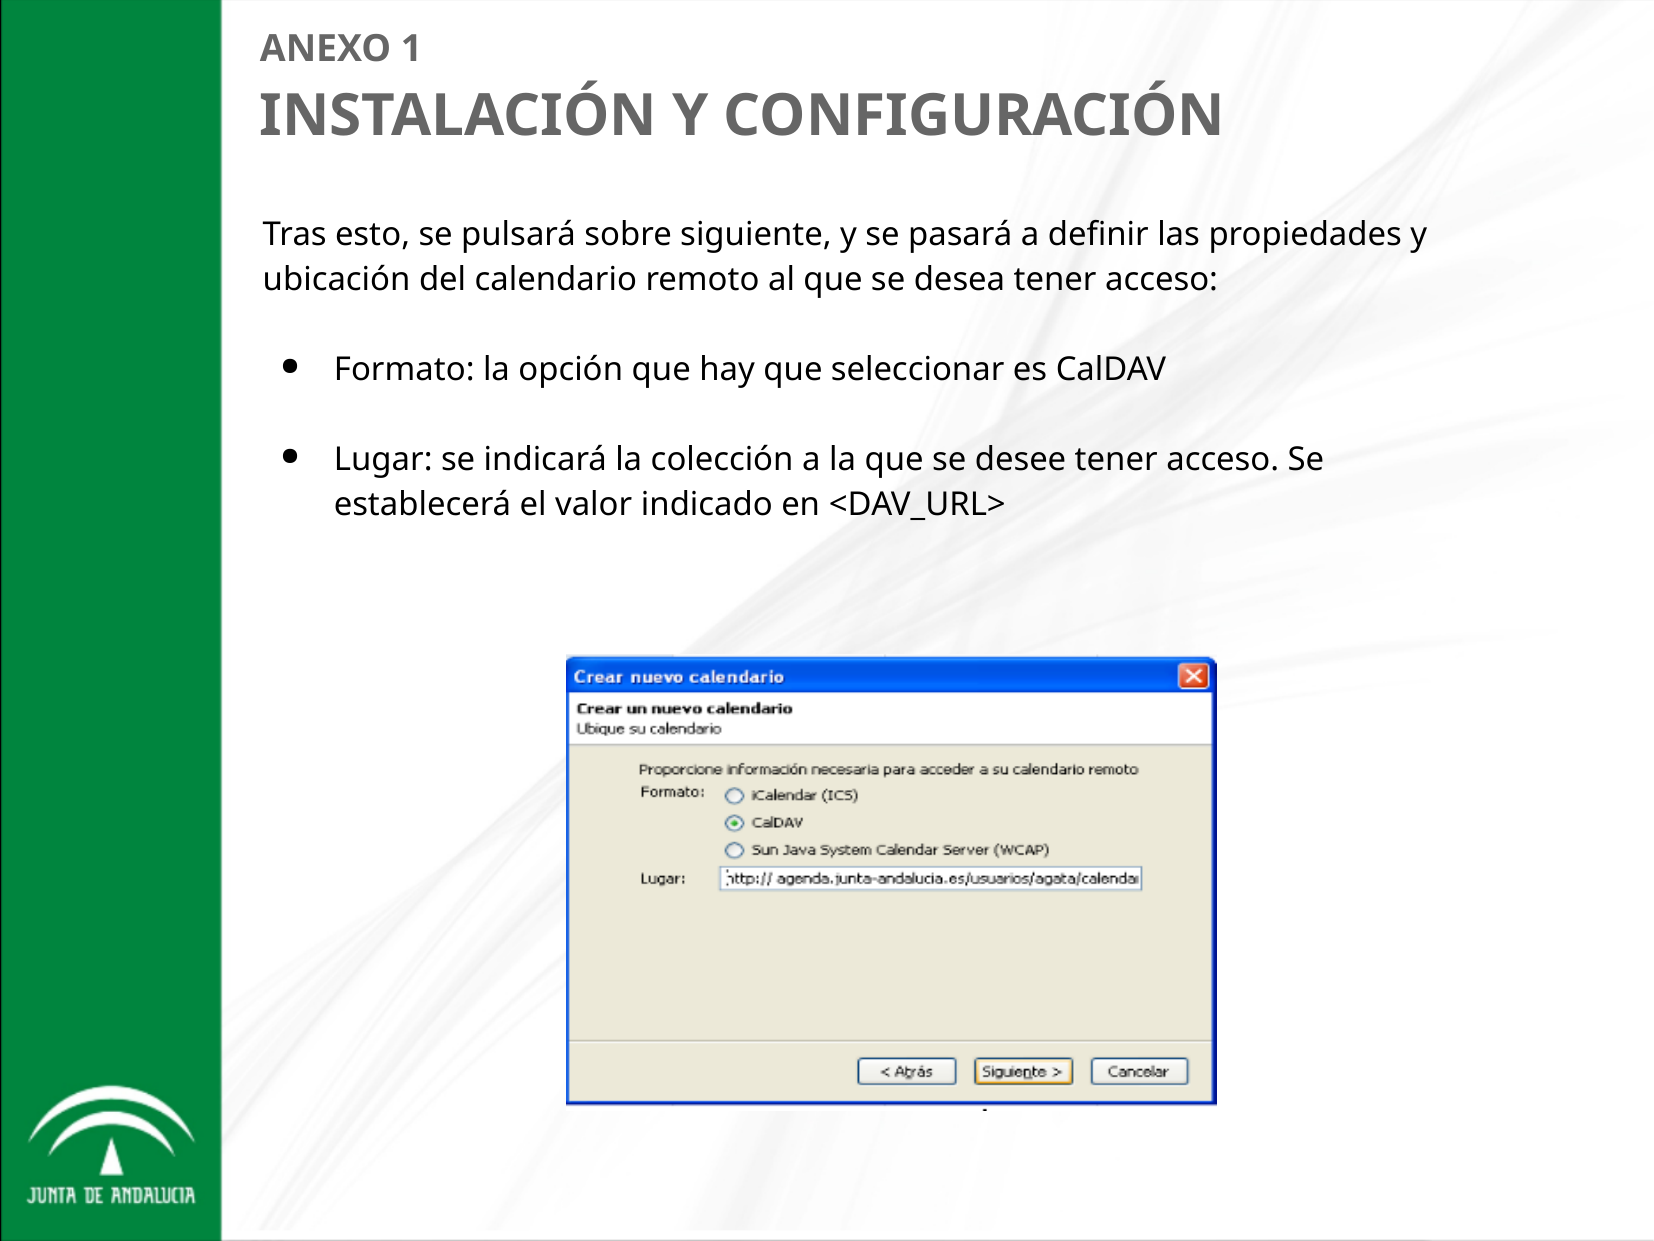

# ANEXO 1 INSTALACIÓN Y CONFIGURACIÓN
Tras esto, se pulsará sobre siguiente, y se pasará a definir las propiedades y ubicación del calendario remoto al que se desea tener acceso:
Formato: la opción que hay que seleccionar es CalDAV
Lugar: se indicará la colección a la que se desee tener acceso. Se establecerá el valor indicado en <DAV_URL>